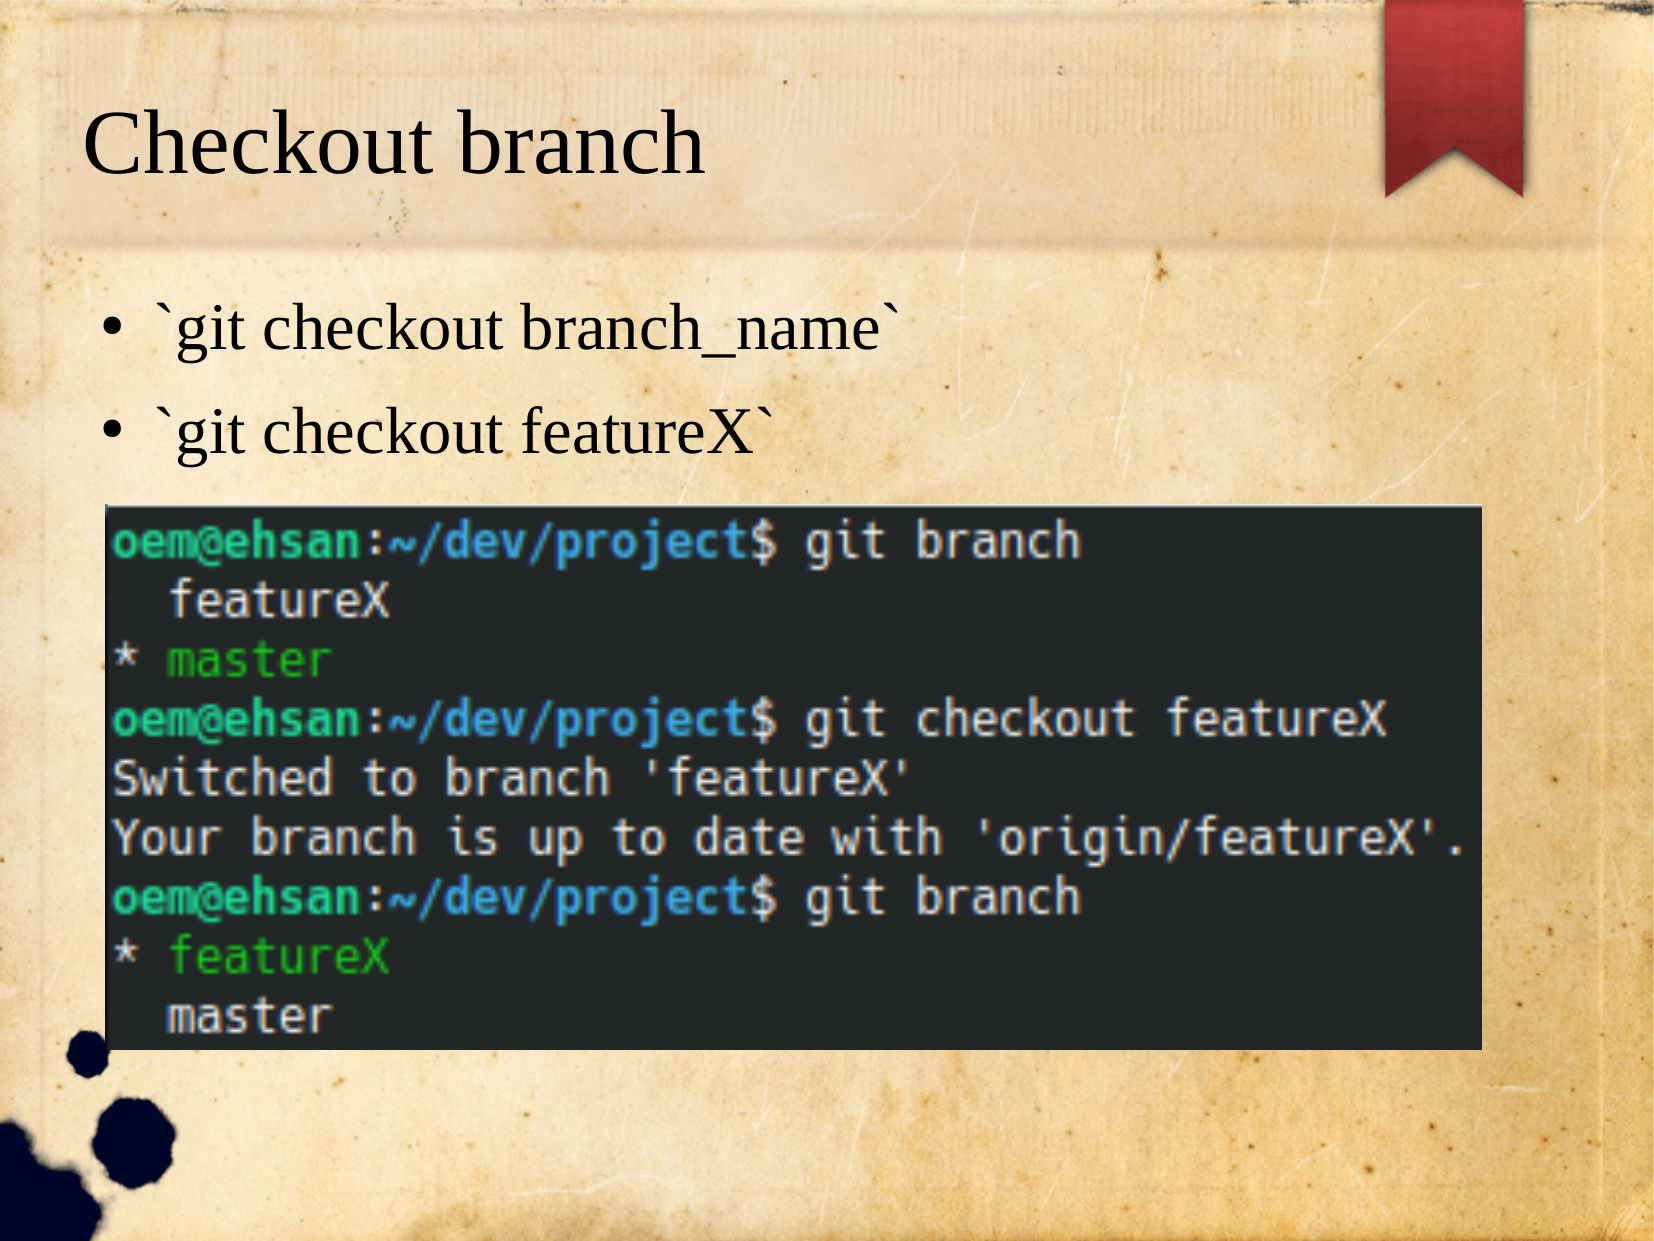

# Checkout branch
`git checkout branch_name`
`git checkout featureX`